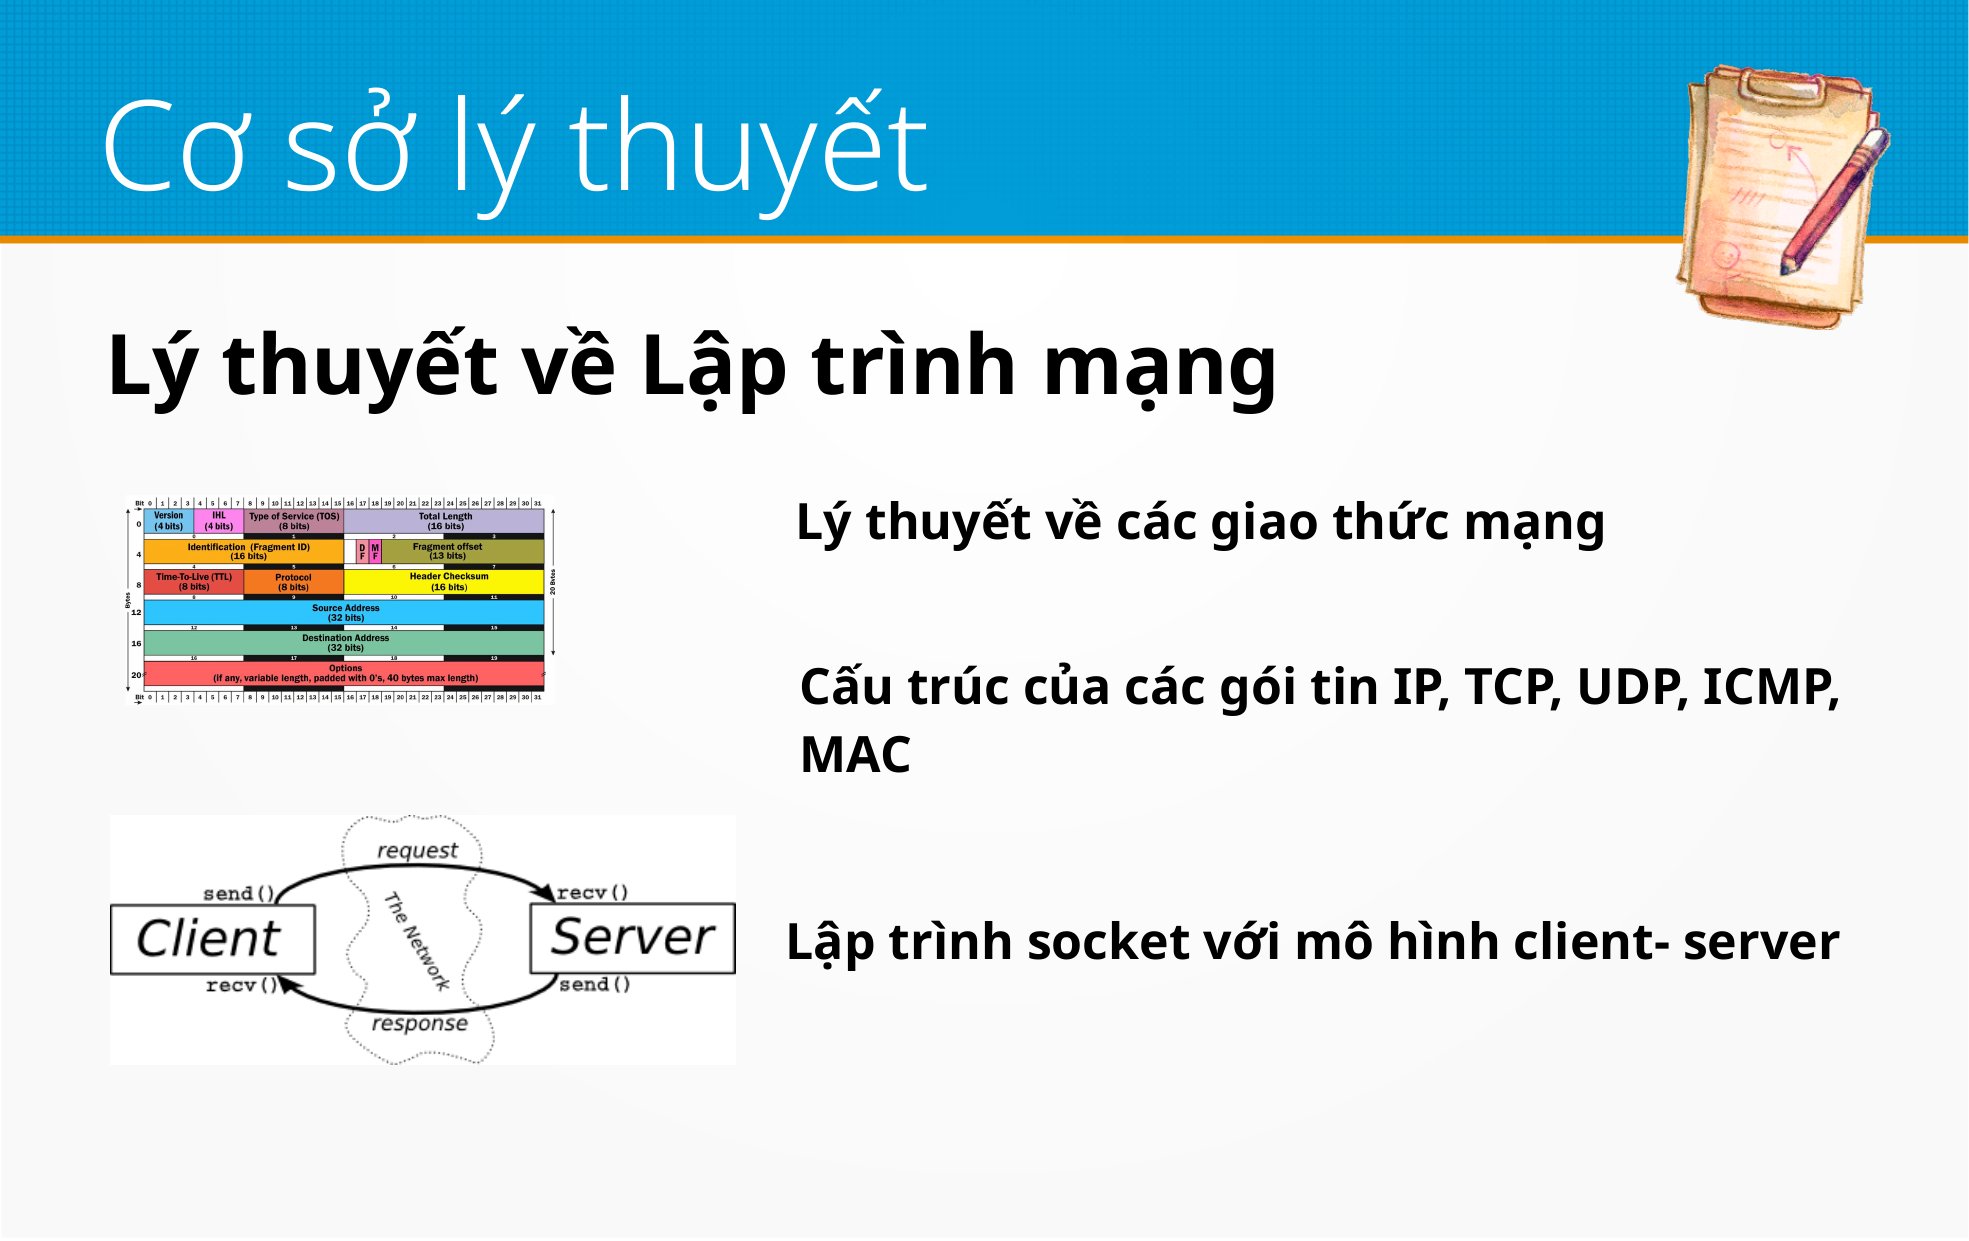

# Cơ sở lý thuyết
Lý thuyết về Lập trình mạng
Lý thuyết về các giao thức mạng
Cấu trúc của các gói tin IP, TCP, UDP, ICMP, MAC
Lập trình socket với mô hình client- server